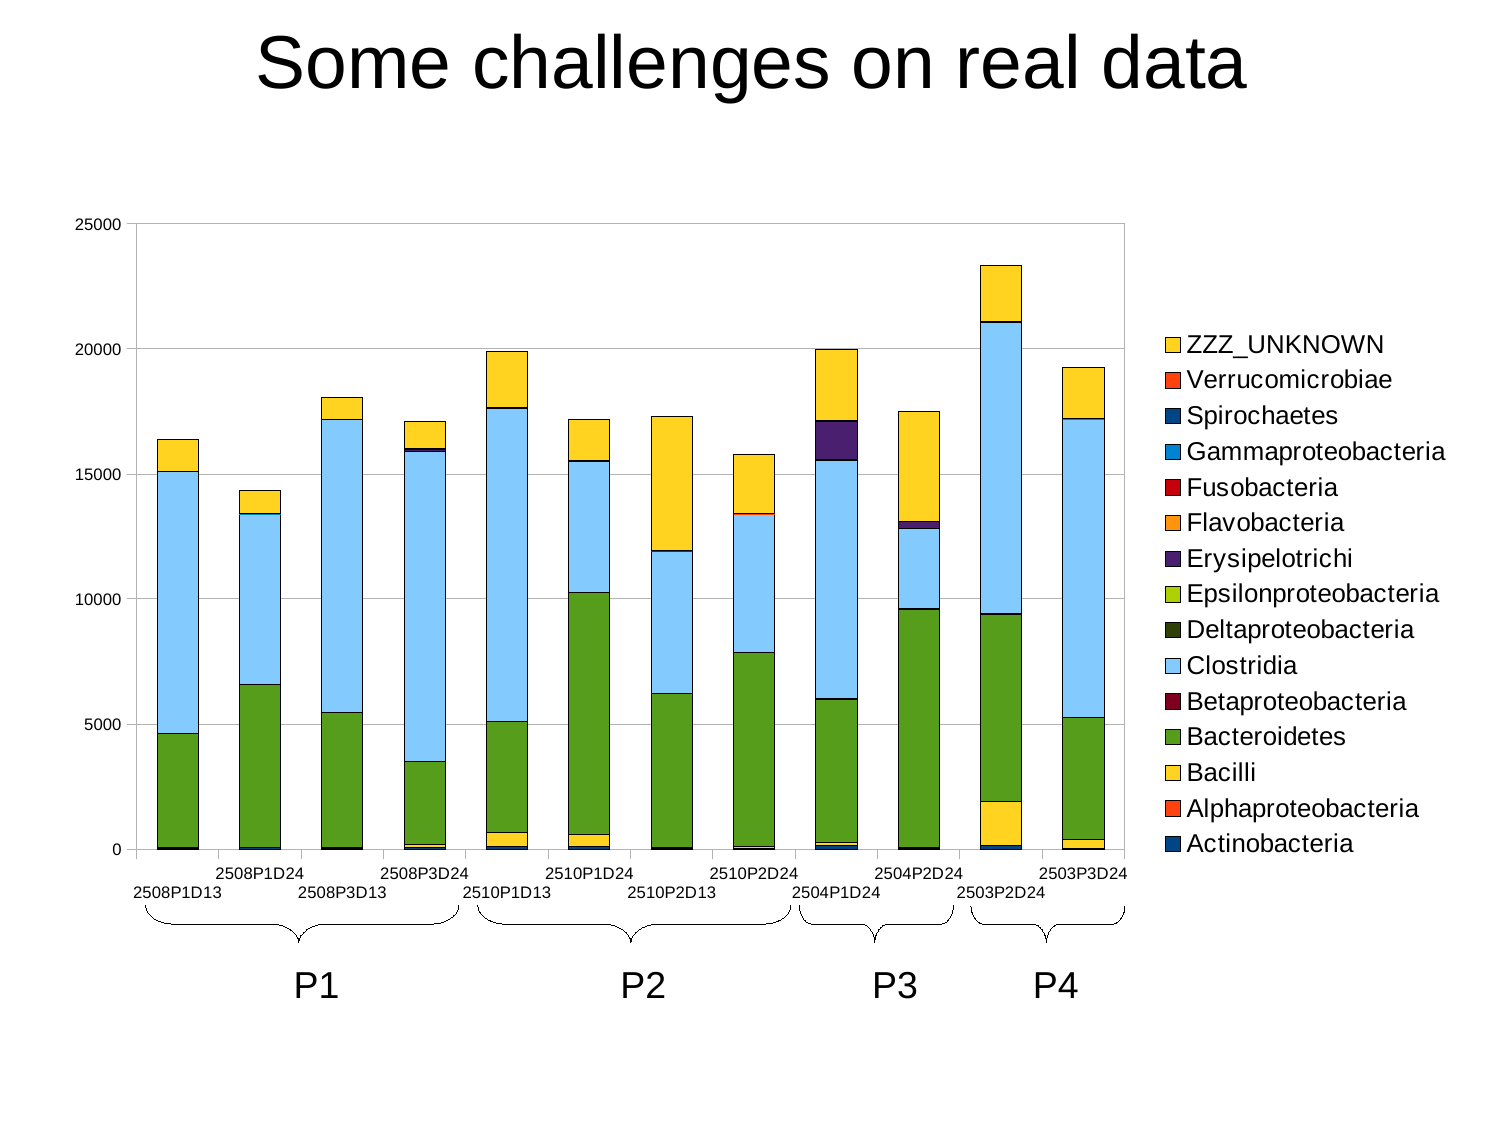

# Some challenges on real data
### Chart
| Category | Actinobacteria | Alphaproteobacteria | Bacilli | Bacteroidetes | Betaproteobacteria | Clostridia | Deltaproteobacteria | Epsilonproteobacteria | Erysipelotrichi | Flavobacteria | Fusobacteria | Gammaproteobacteria | Spirochaetes | Verrucomicrobiae | ZZZ_UNKNOWN |
|---|---|---|---|---|---|---|---|---|---|---|---|---|---|---|---|
| 2508P1D13 | 19.0 | 0.0 | 26.0 | 4595.0 | 0.0 | 10454.0 | 0.0 | 0.0 | 16.0 | 0.0 | 0.0 | 1.0 | 0.0 | 0.0 | 1261.0 |
| 2508P1D24 | 50.0 | 1.0 | 32.0 | 6518.0 | 0.0 | 6801.0 | 0.0 | 0.0 | 11.0 | 0.0 | 0.0 | 3.0 | 0.0 | 0.0 | 937.0 |
| 2508P3D13 | 24.0 | 0.0 | 36.0 | 5389.0 | 0.0 | 11719.0 | 0.0 | 0.0 | 16.0 | 0.0 | 0.0 | 6.0 | 0.0 | 0.0 | 876.0 |
| 2508P3D24 | 72.0 | 0.0 | 131.0 | 3314.0 | 0.0 | 12401.0 | 0.0 | 0.0 | 72.0 | 0.0 | 0.0 | 15.0 | 0.0 | 0.0 | 1112.0 |
| 2510P1D13 | 97.0 | 1.0 | 554.0 | 4456.0 | 1.0 | 12501.0 | 0.0 | 0.0 | 30.0 | 0.0 | 0.0 | 14.0 | 0.0 | 0.0 | 2260.0 |
| 2510P1D24 | 103.0 | 0.0 | 486.0 | 9690.0 | 0.0 | 5233.0 | 0.0 | 2.0 | 27.0 | 1.0 | 0.0 | 1.0 | 0.0 | 13.0 | 1633.0 |
| 2510P2D13 | 7.0 | 0.0 | 44.0 | 6187.0 | 2.0 | 5695.0 | 0.0 | 0.0 | 5.0 | 0.0 | 0.0 | 0.0 | 0.0 | 5.0 | 5372.0 |
| 2510P2D24 | 34.0 | 0.0 | 68.0 | 7771.0 | 0.0 | 5524.0 | 4.0 | 0.0 | 8.0 | 0.0 | 0.0 | 0.0 | 0.0 | 1.0 | 2374.0 |
| 2504P1D24 | 161.0 | 0.0 | 102.0 | 5727.0 | 52.0 | 9490.0 | 62.0 | 0.0 | 1494.0 | 0.0 | 1.0 | 36.0 | 0.0 | 0.0 | 2842.0 |
| 2504P2D24 | 44.0 | 0.0 | 5.0 | 9525.0 | 50.0 | 3200.0 | 0.0 | 0.0 | 279.0 | 0.0 | 1.0 | 3.0 | 0.0 | 0.0 | 4390.0 |
| 2503P2D24 | 132.0 | 0.0 | 1787.0 | 7461.0 | 38.0 | 11641.0 | 4.0 | 0.0 | 39.0 | 0.0 | 0.0 | 12.0 | 0.0 | 0.0 | 2216.0 |
| 2503P3D24 | 29.0 | 0.0 | 369.0 | 4867.0 | 3.0 | 11925.0 | 4.0 | 0.0 | 20.0 | 0.0 | 0.0 | 1.0 | 1.0 | 0.0 | 2036.0 |
P1
P2
P3
P4